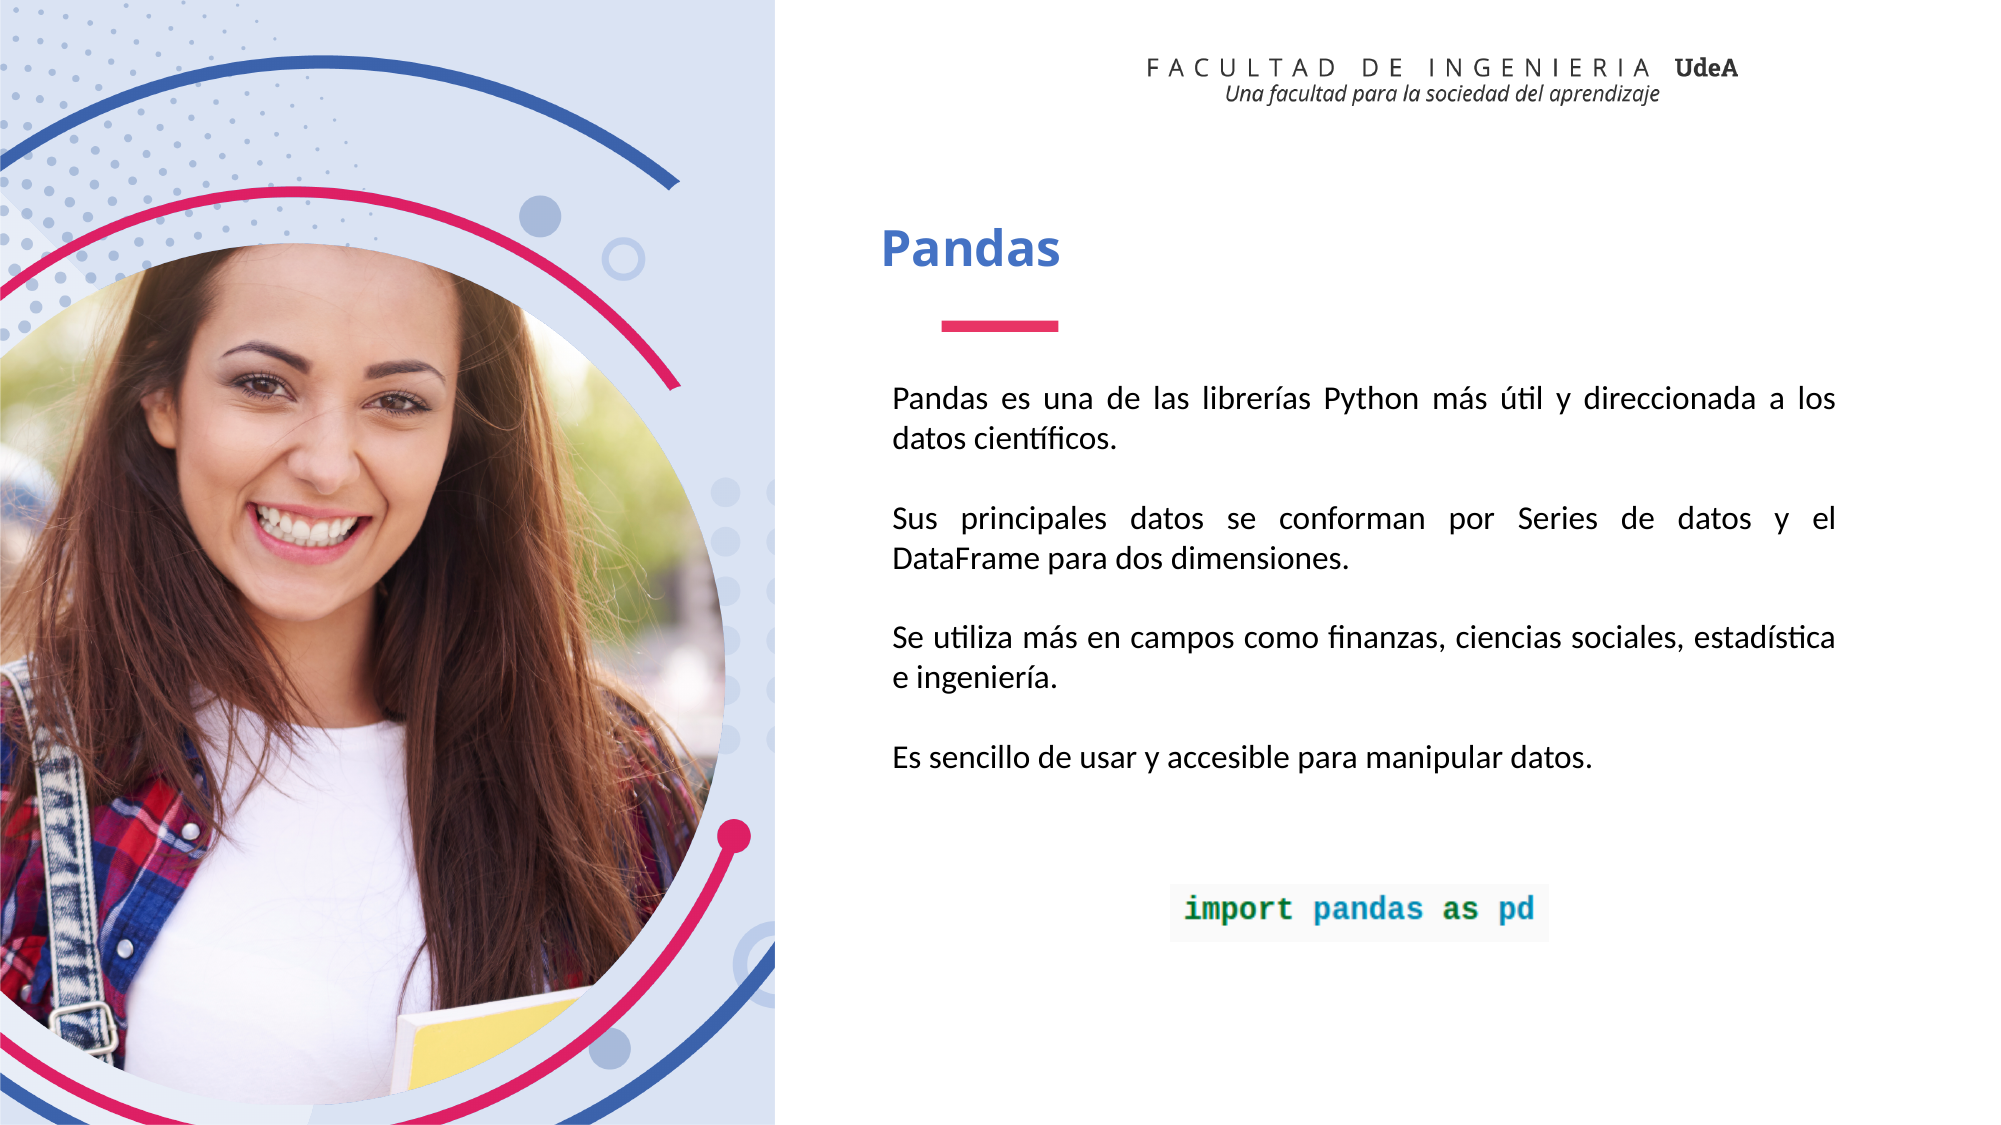

Pandas
Pandas es una de las librerías Python más útil y direccionada a los datos científicos.
Sus principales datos se conforman por Series de datos y el DataFrame para dos dimensiones.
Se utiliza más en campos como finanzas, ciencias sociales, estadística e ingeniería.
Es sencillo de usar y accesible para manipular datos.